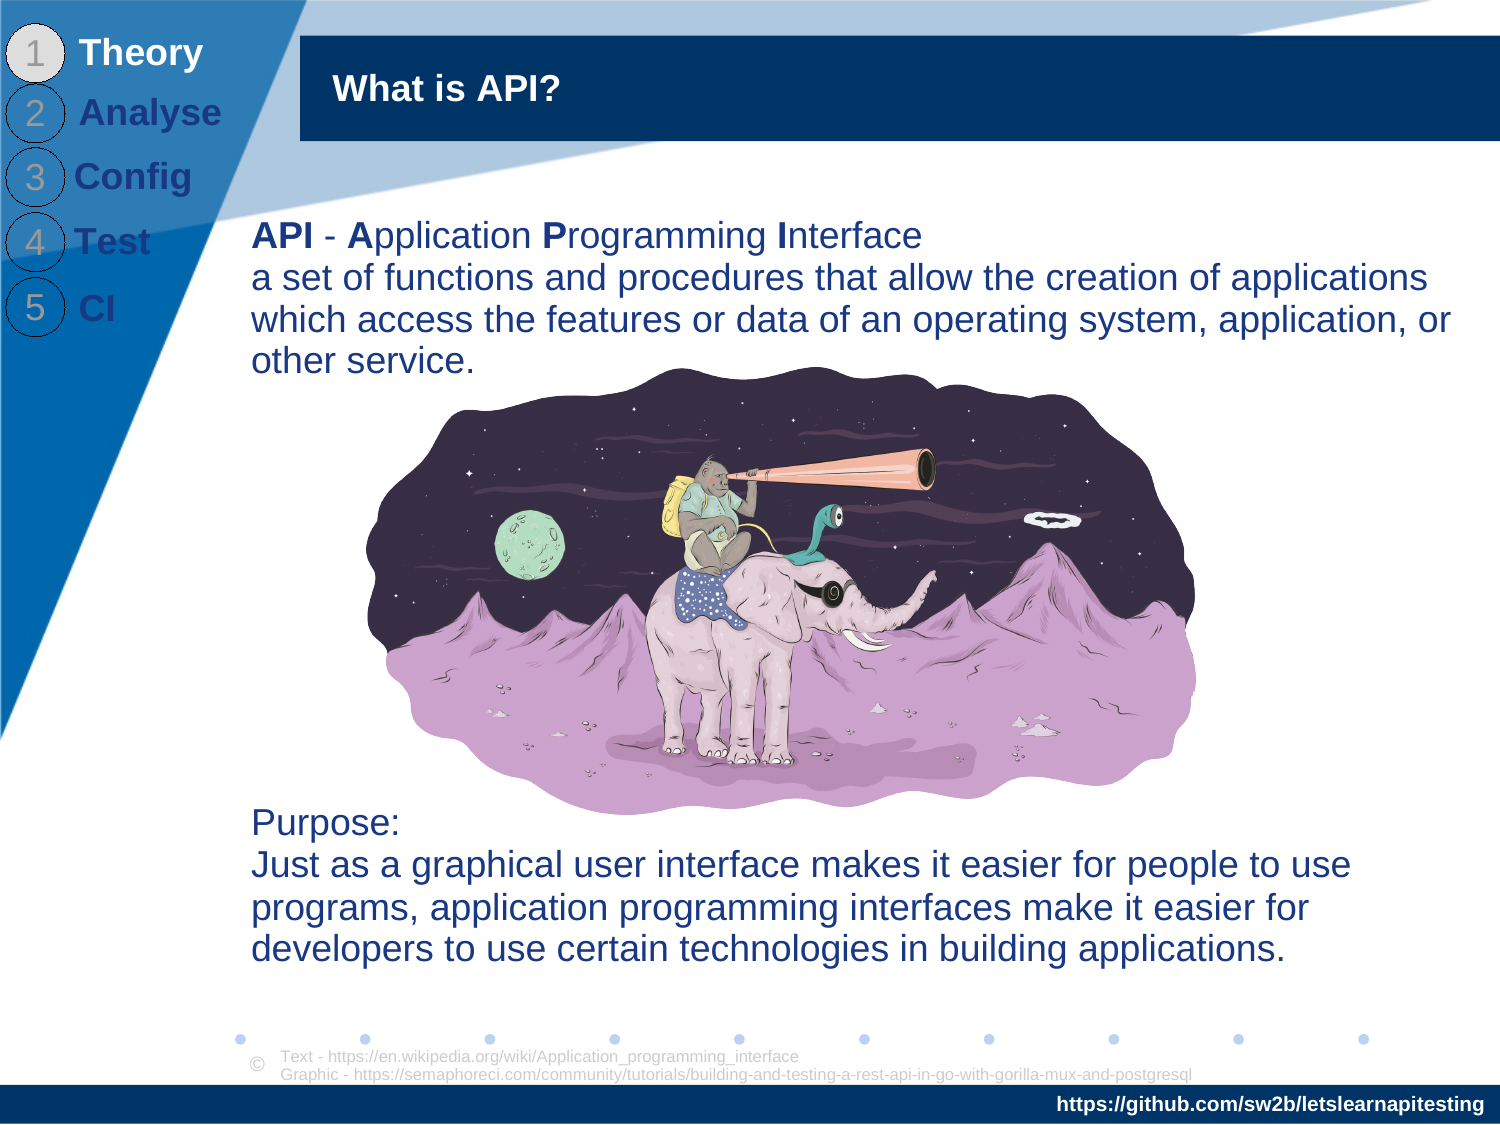

1
Theory
# What is API?
2
Analyse
3
Config
API - Application Programming Interface
a set of functions and procedures that allow the creation of applications which access the features or data of an operating system, application, or other service.
Purpose:
Just as a graphical user interface makes it easier for people to use programs, application programming interfaces make it easier for developers to use certain technologies in building applications.
4
Test
5
CI
Text - https://en.wikipedia.org/wiki/Application_programming_interface
Graphic - https://semaphoreci.com/community/tutorials/building-and-testing-a-rest-api-in-go-with-gorilla-mux-and-postgresql
©